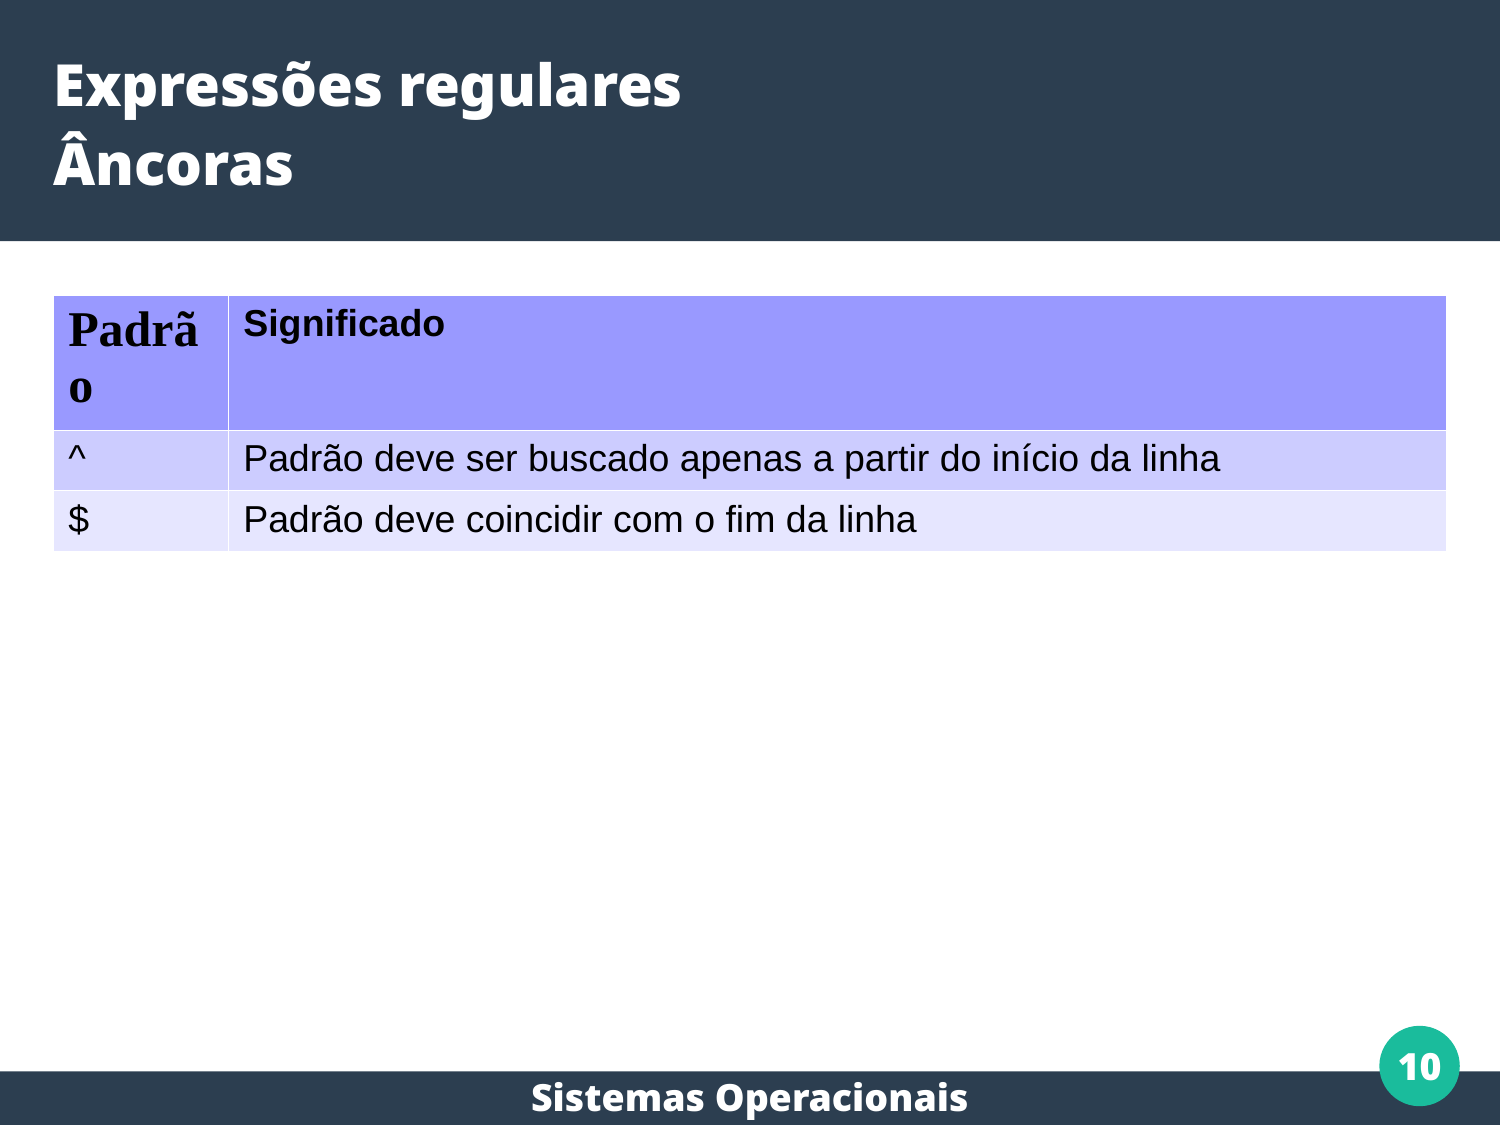

# Expressões regulares Âncoras
| Padrão | Significado |
| --- | --- |
| ^ | Padrão deve ser buscado apenas a partir do início da linha |
| $ | Padrão deve coincidir com o fim da linha |
10
Sistemas Operacionais